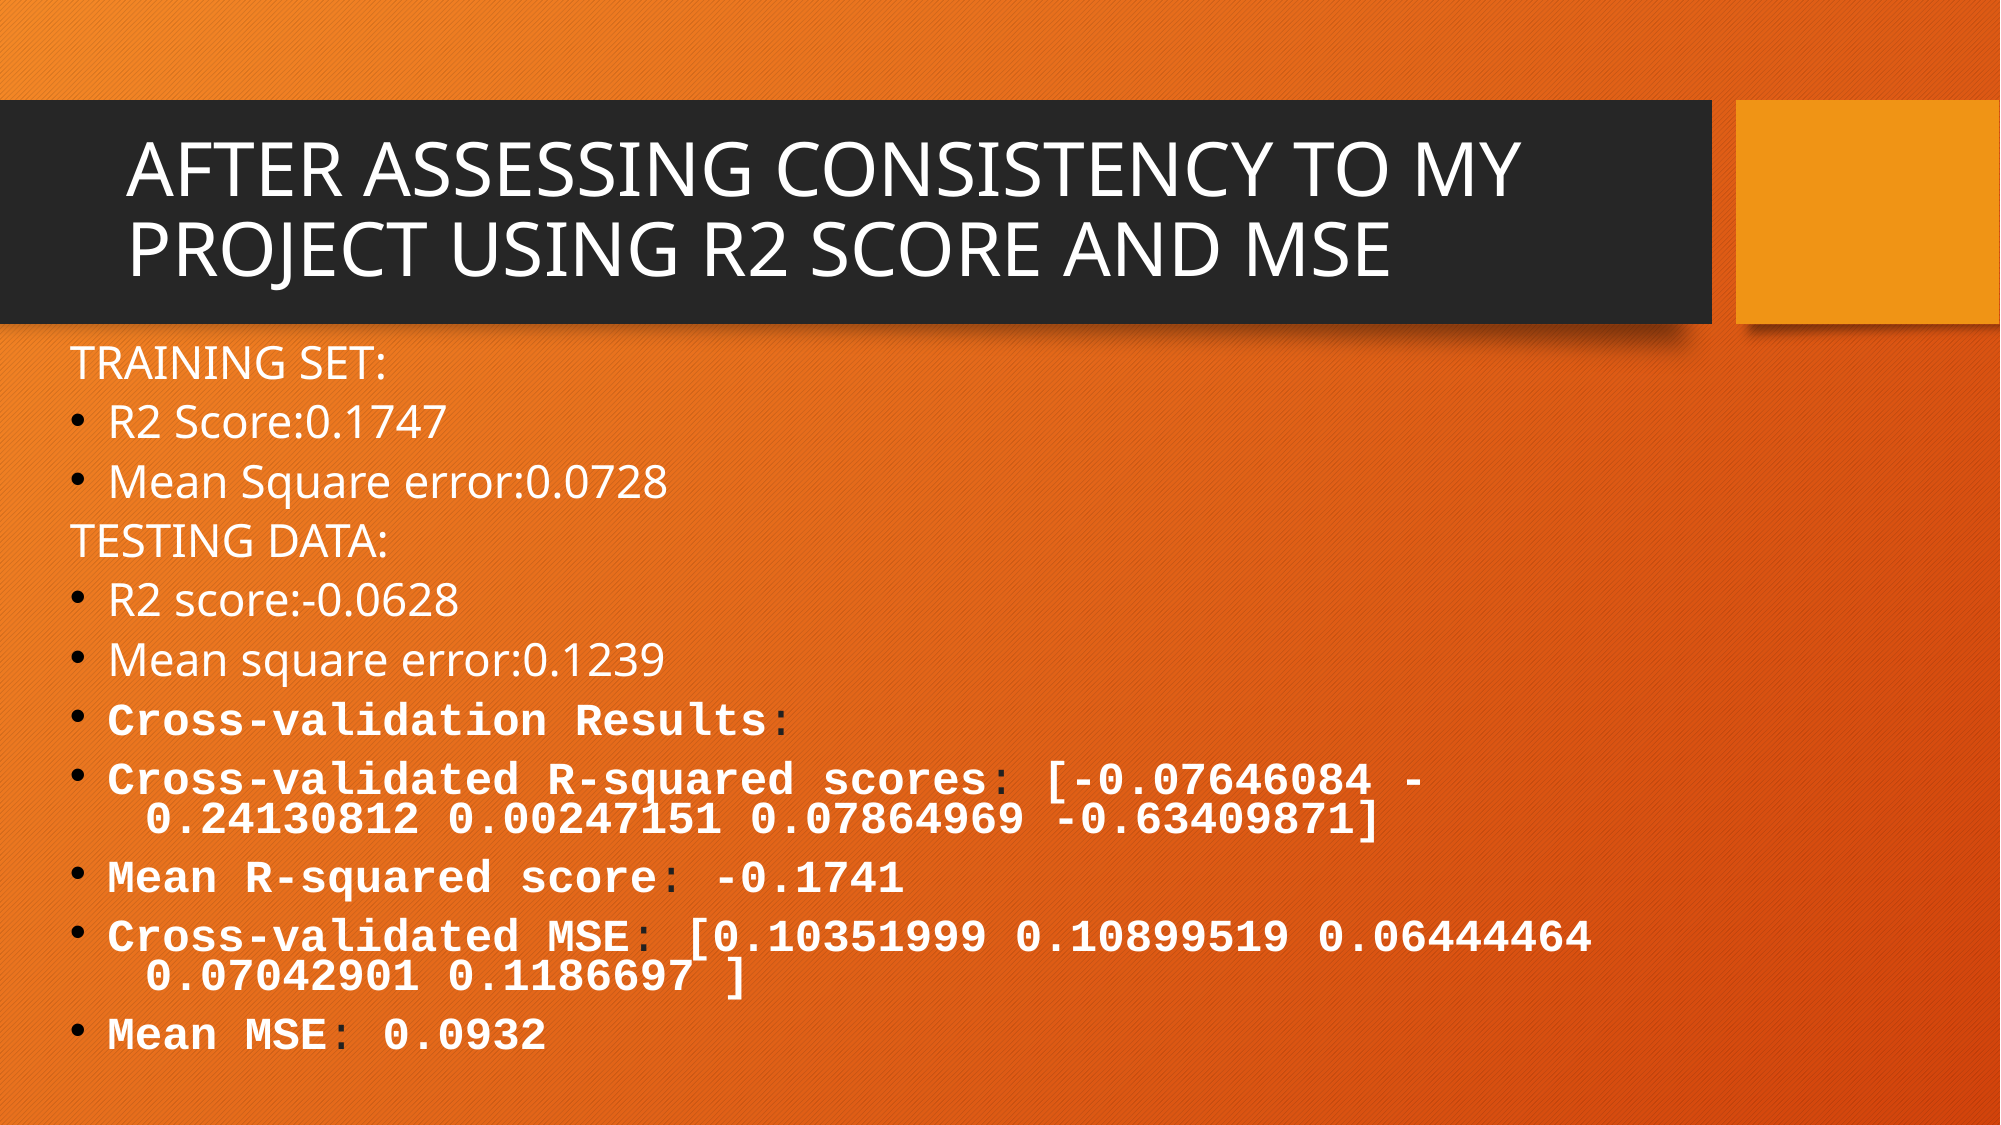

# AFTER ASSESSING CONSISTENCY TO MY PROJECT USING R2 SCORE AND MSE
TRAINING SET:
R2 Score:0.1747
Mean Square error:0.0728
TESTING DATA:
R2 score:-0.0628
Mean square error:0.1239
Cross-validation Results:
Cross-validated R-squared scores: [-0.07646084 -0.24130812 0.00247151 0.07864969 -0.63409871]
Mean R-squared score: -0.1741
Cross-validated MSE: [0.10351999 0.10899519 0.06444464 0.07042901 0.1186697 ]
Mean MSE: 0.0932